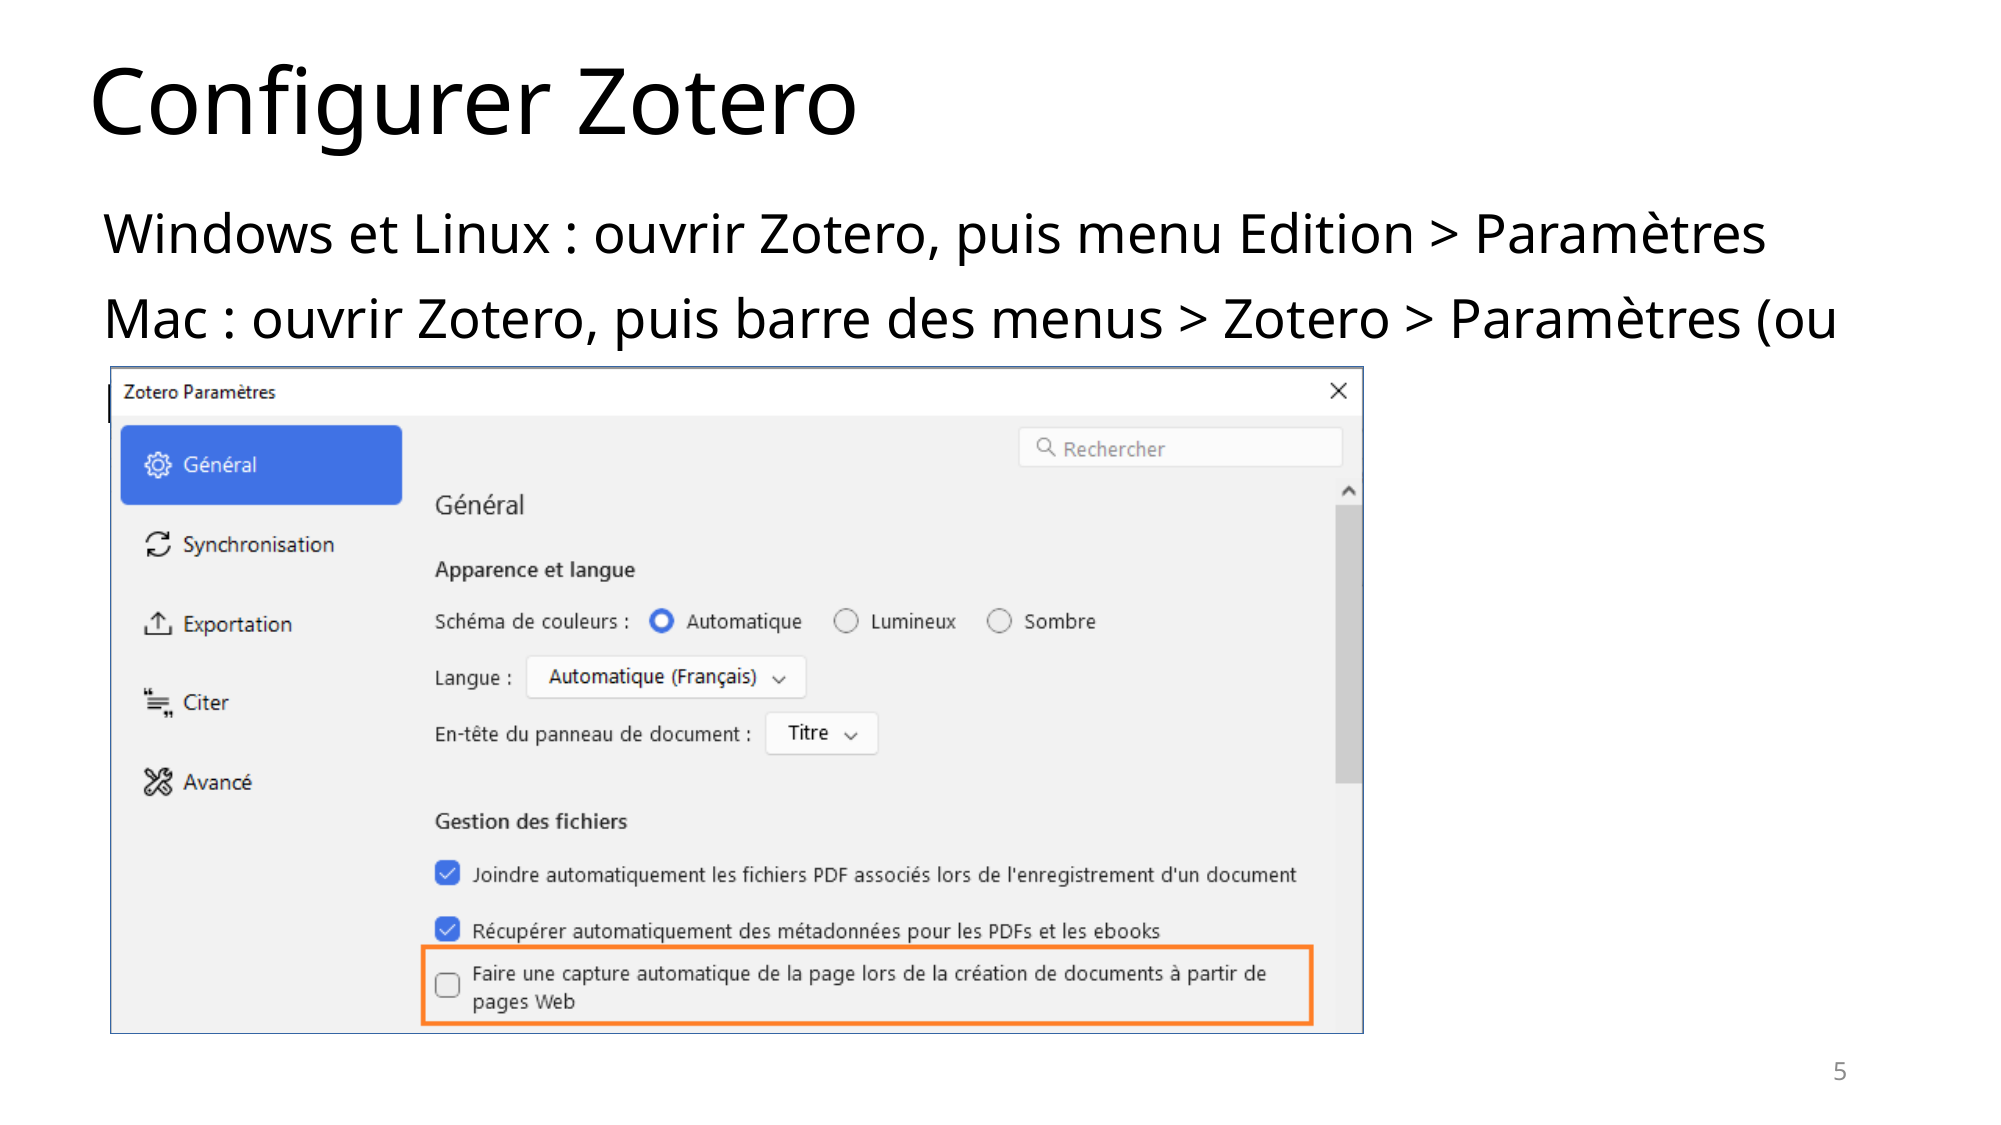

# Configurer Zotero
Windows et Linux : ouvrir Zotero, puis menu Edition > Paramètres
Mac : ouvrir Zotero, puis barre des menus > Zotero > Paramètres (ou Préférences)
5